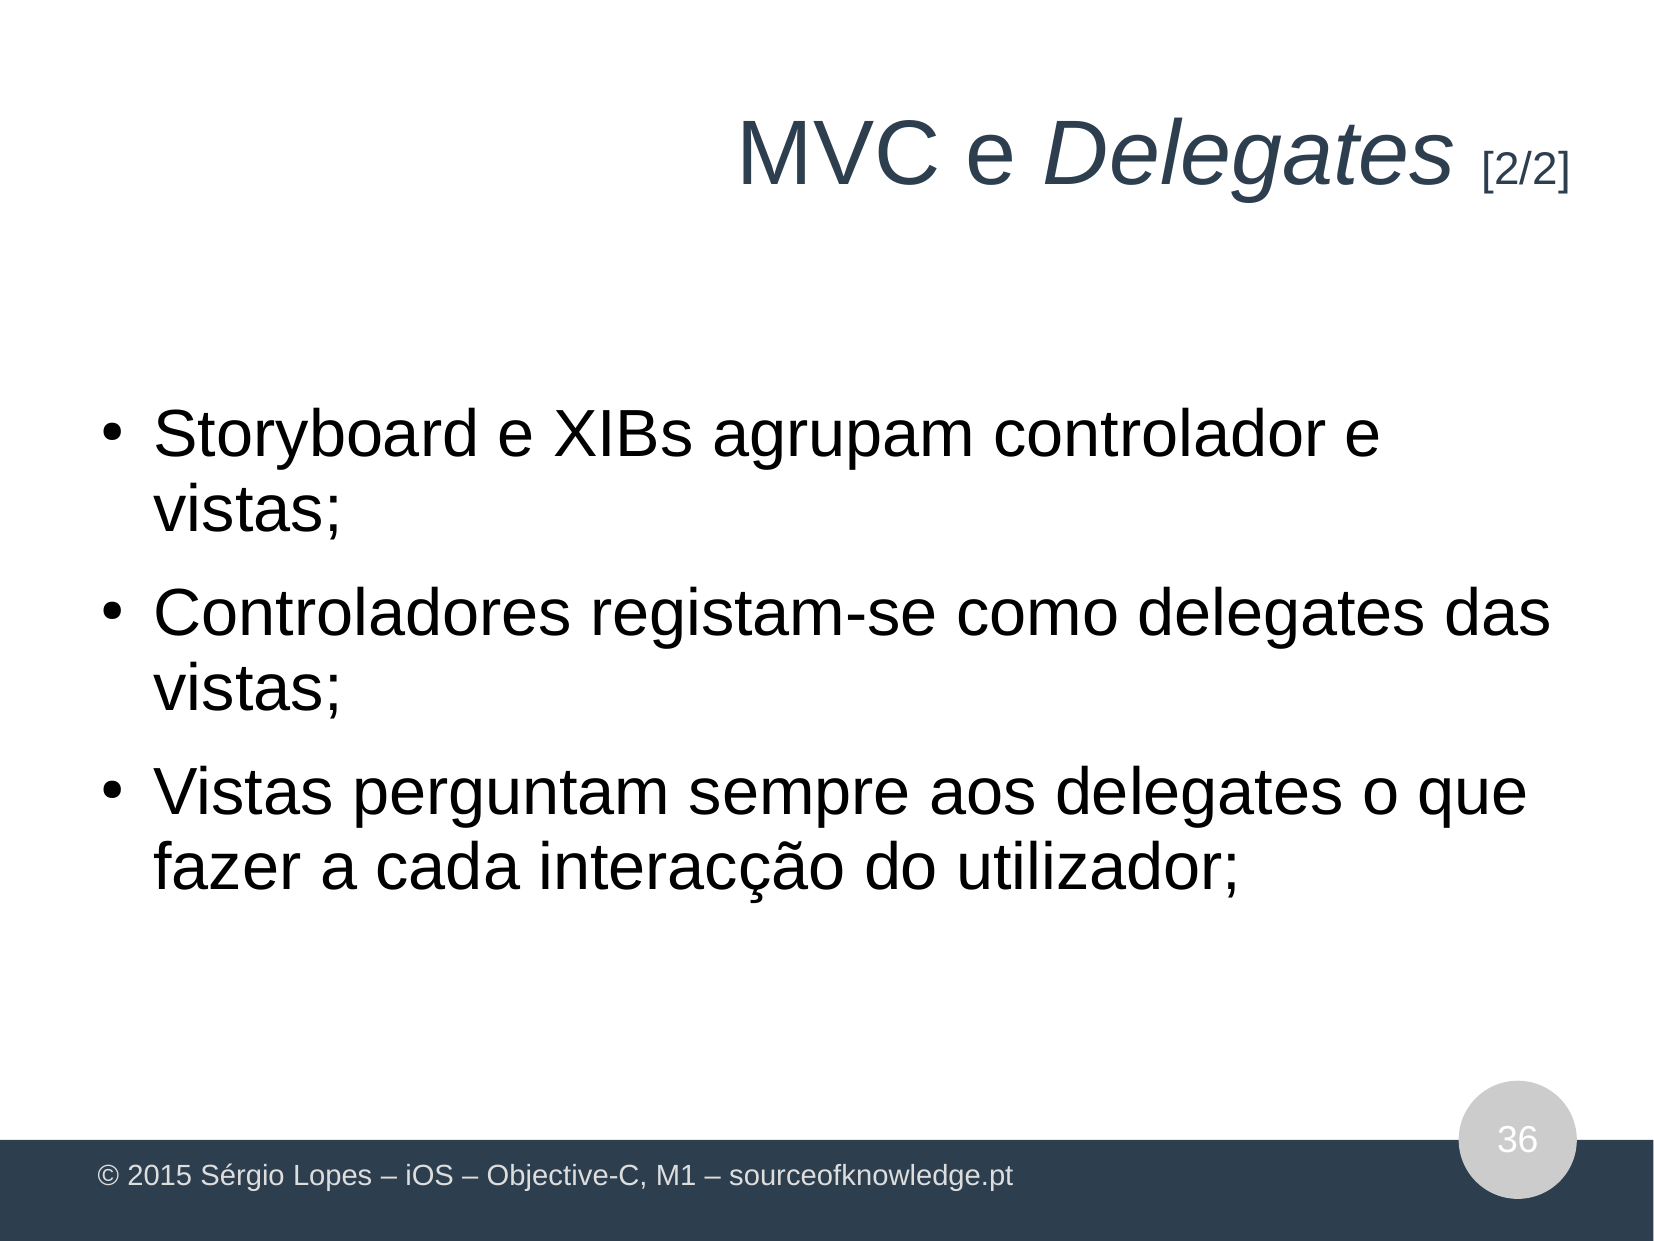

# MVC e Delegates [2/2]
Storyboard e XIBs agrupam controlador e vistas;
Controladores registam-se como delegates das vistas;
Vistas perguntam sempre aos delegates o que fazer a cada interacção do utilizador;
36
© 2015 Sérgio Lopes – iOS – Objective-C, M1 – sourceofknowledge.pt